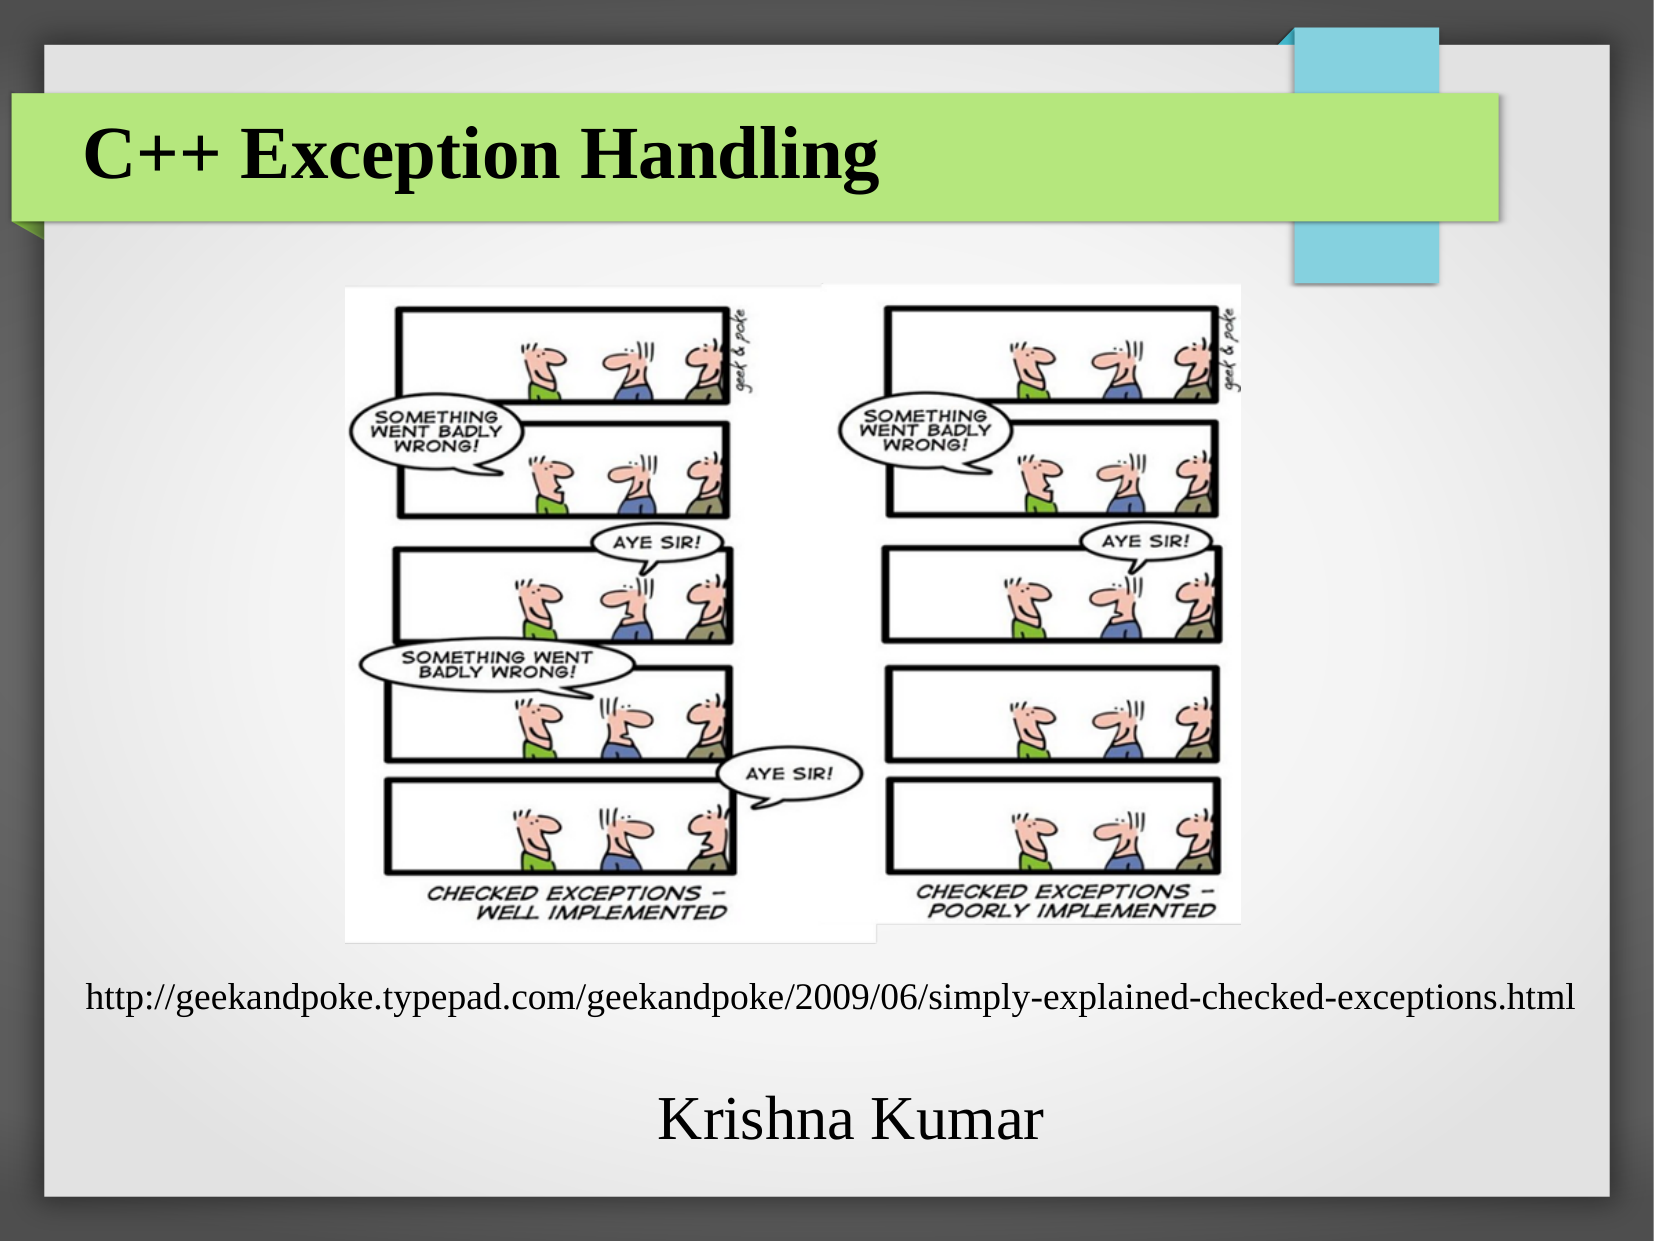

# C++ Exception Handling
http://geekandpoke.typepad.com/geekandpoke/2009/06/simply-explained-checked-exceptions.html
Krishna Kumar